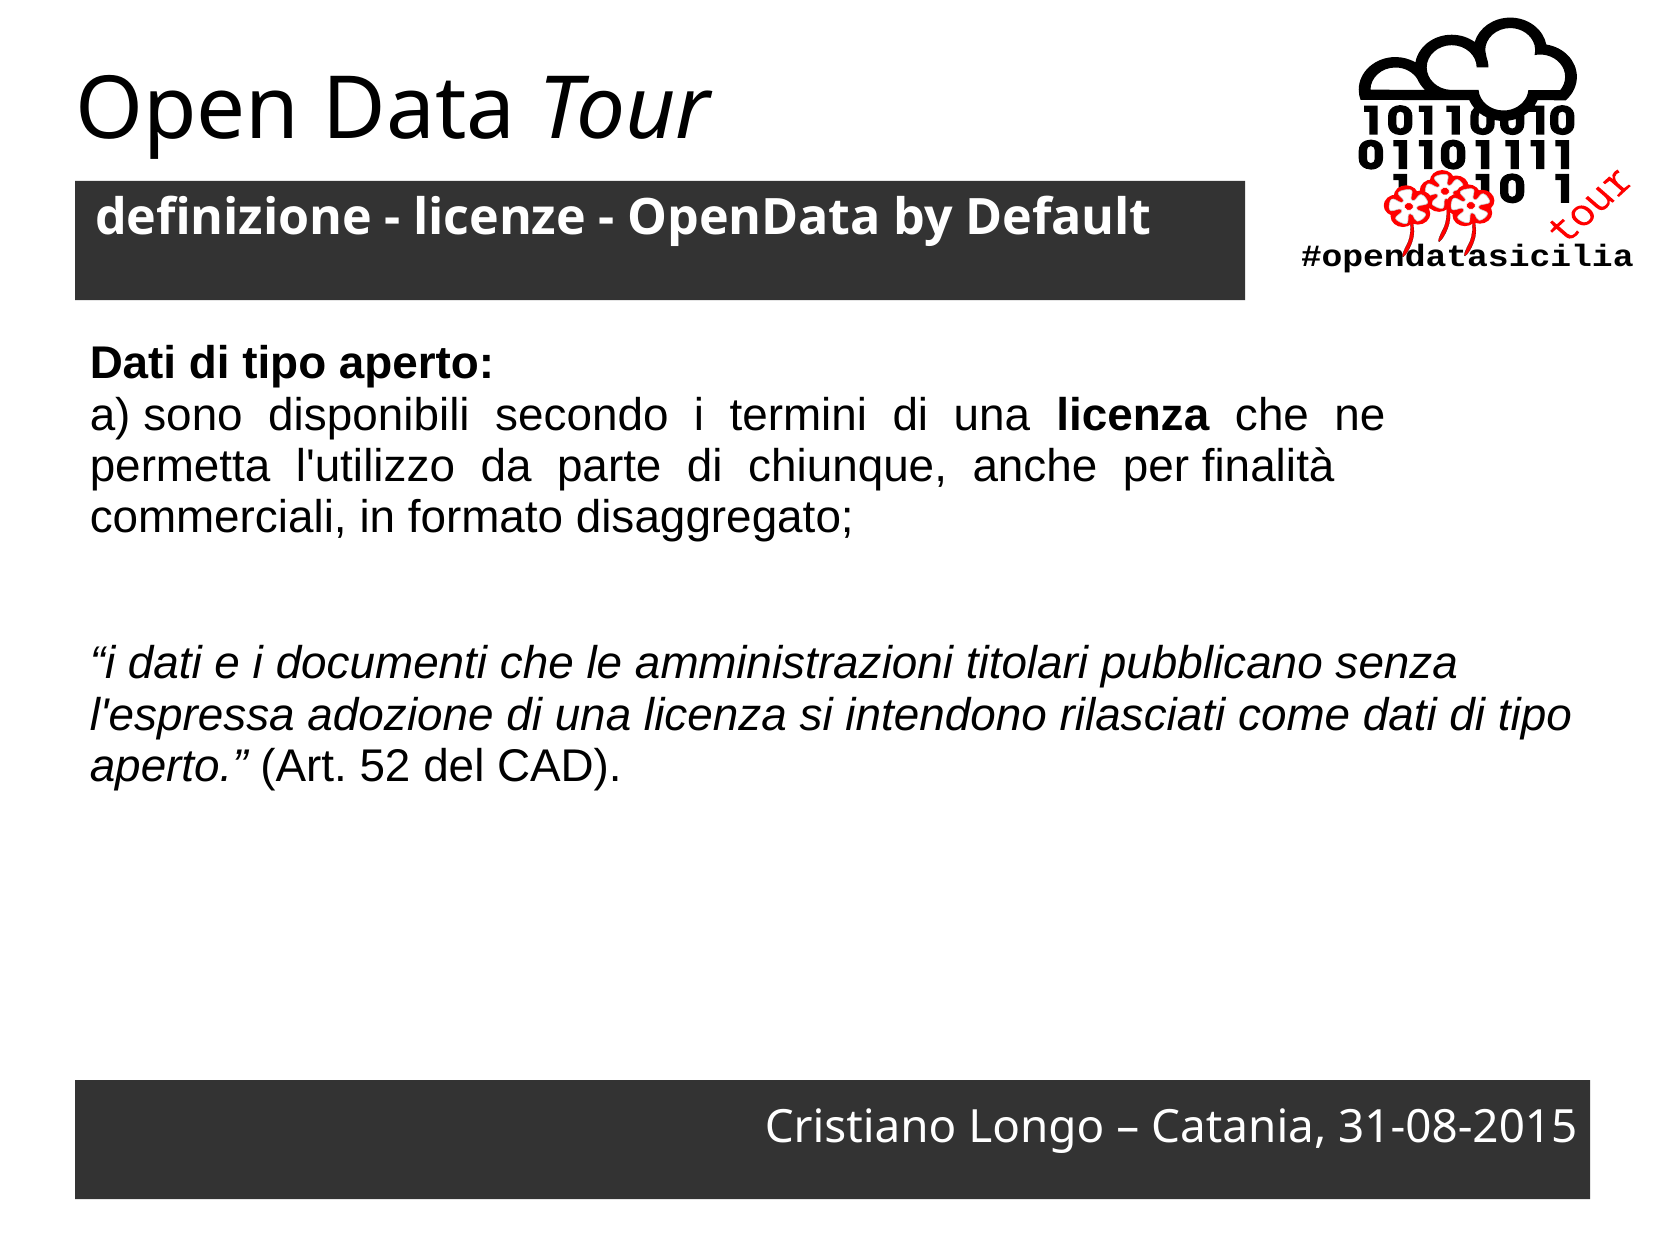

# Open Data Tour
 definizione - licenze - OpenData by Default
Dati di tipo aperto:
a) sono disponibili secondo i termini di una licenza che ne permetta l'utilizzo da parte di chiunque, anche per finalità commerciali, in formato disaggregato;
“i dati e i documenti che le amministrazioni titolari pubblicano senza l'espressa adozione di una licenza si intendono rilasciati come dati di tipo aperto.” (Art. 52 del CAD).
 Cristiano Longo – Catania, 31-08-2015